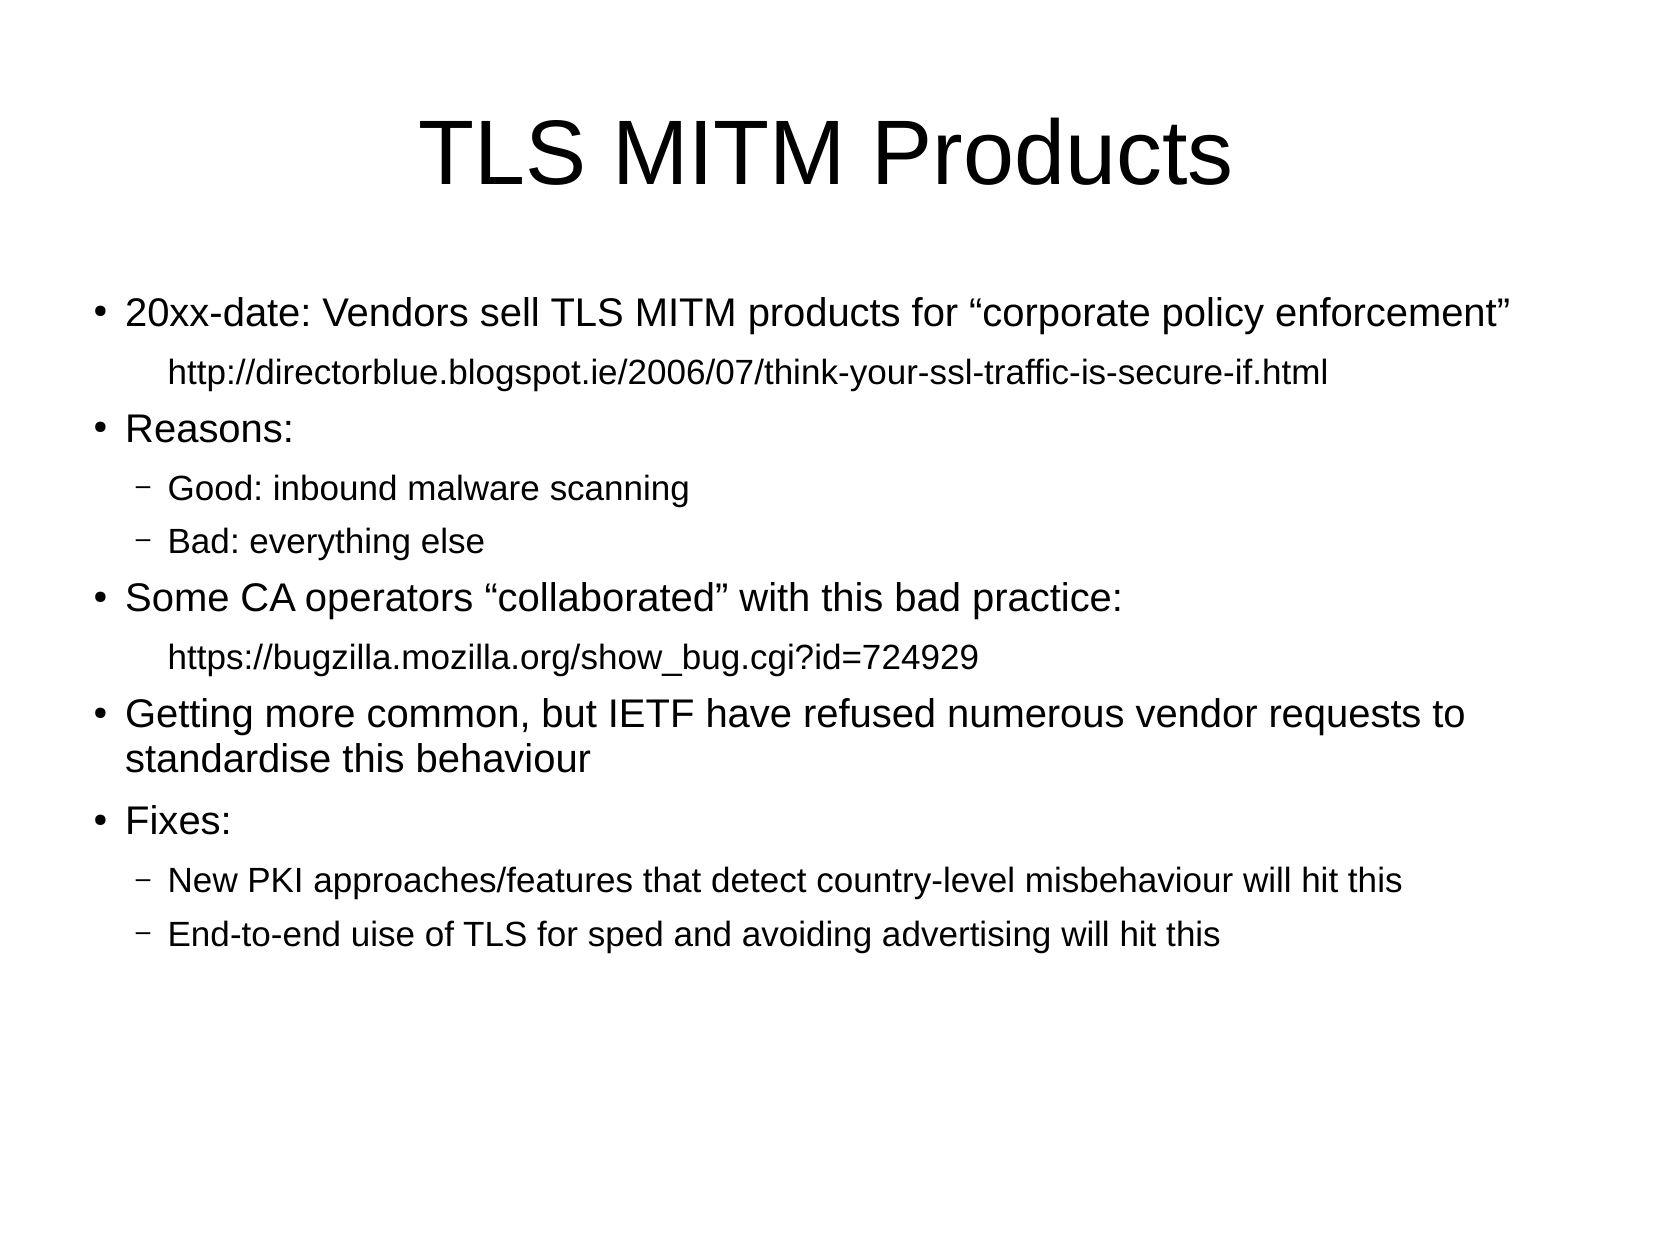

# TLS MITM Products
20xx-date: Vendors sell TLS MITM products for “corporate policy enforcement”
http://directorblue.blogspot.ie/2006/07/think-your-ssl-traffic-is-secure-if.html
Reasons:
Good: inbound malware scanning
Bad: everything else
Some CA operators “collaborated” with this bad practice:
https://bugzilla.mozilla.org/show_bug.cgi?id=724929
Getting more common, but IETF have refused numerous vendor requests to standardise this behaviour
Fixes:
New PKI approaches/features that detect country-level misbehaviour will hit this
End-to-end uise of TLS for sped and avoiding advertising will hit this